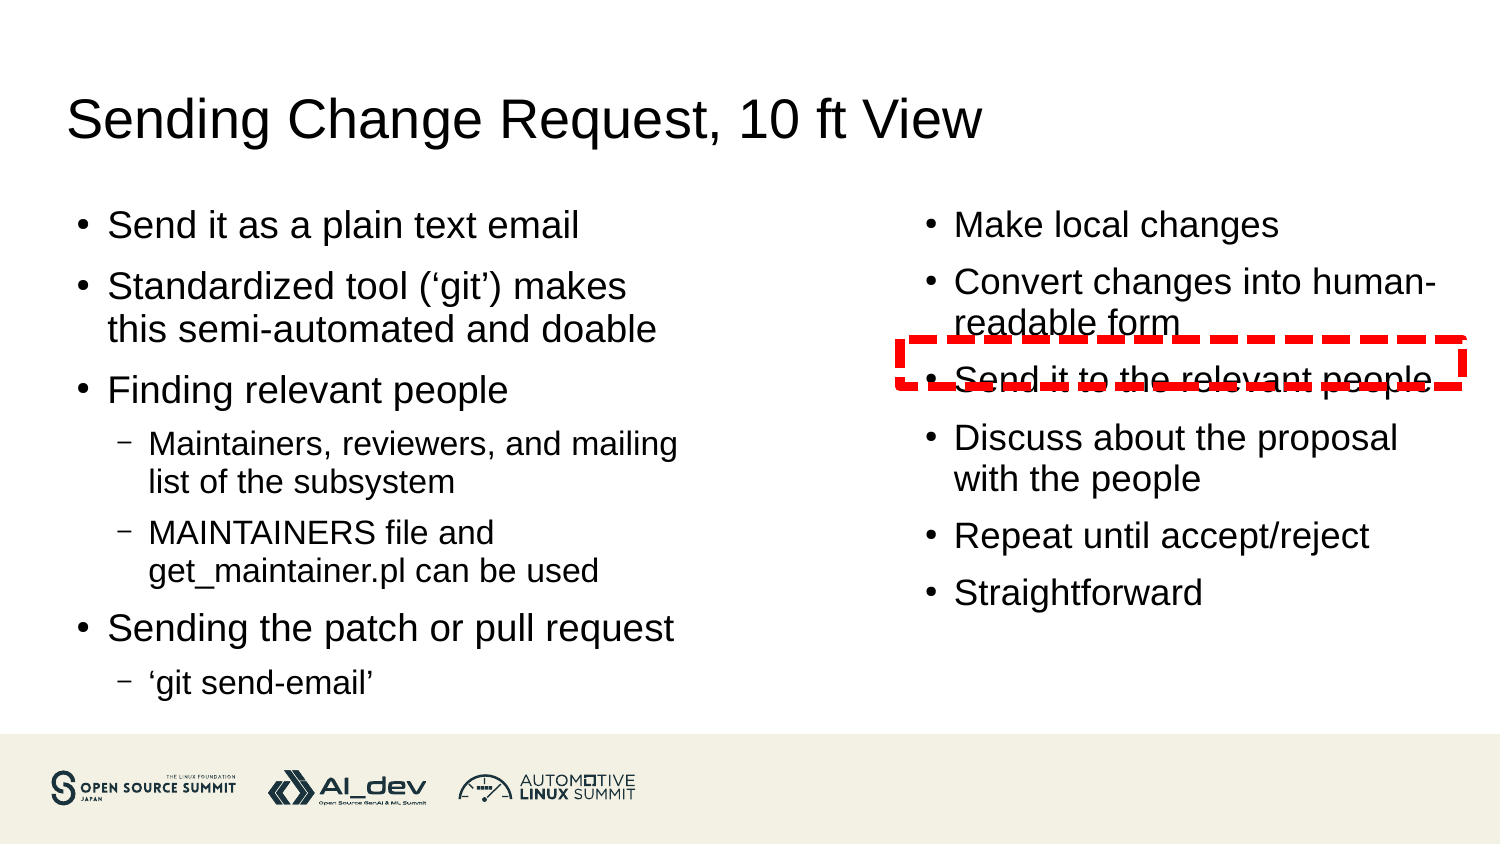

# Sending Change Request, 10 ft View
Send it as a plain text email
Standardized tool (‘git’) makes this semi-automated and doable
Finding relevant people
Maintainers, reviewers, and mailing list of the subsystem
MAINTAINERS file and get_maintainer.pl can be used
Sending the patch or pull request
‘git send-email’
Make local changes
Convert changes into human-readable form
Send it to the relevant people
Discuss about the proposal with the people
Repeat until accept/reject
Straightforward